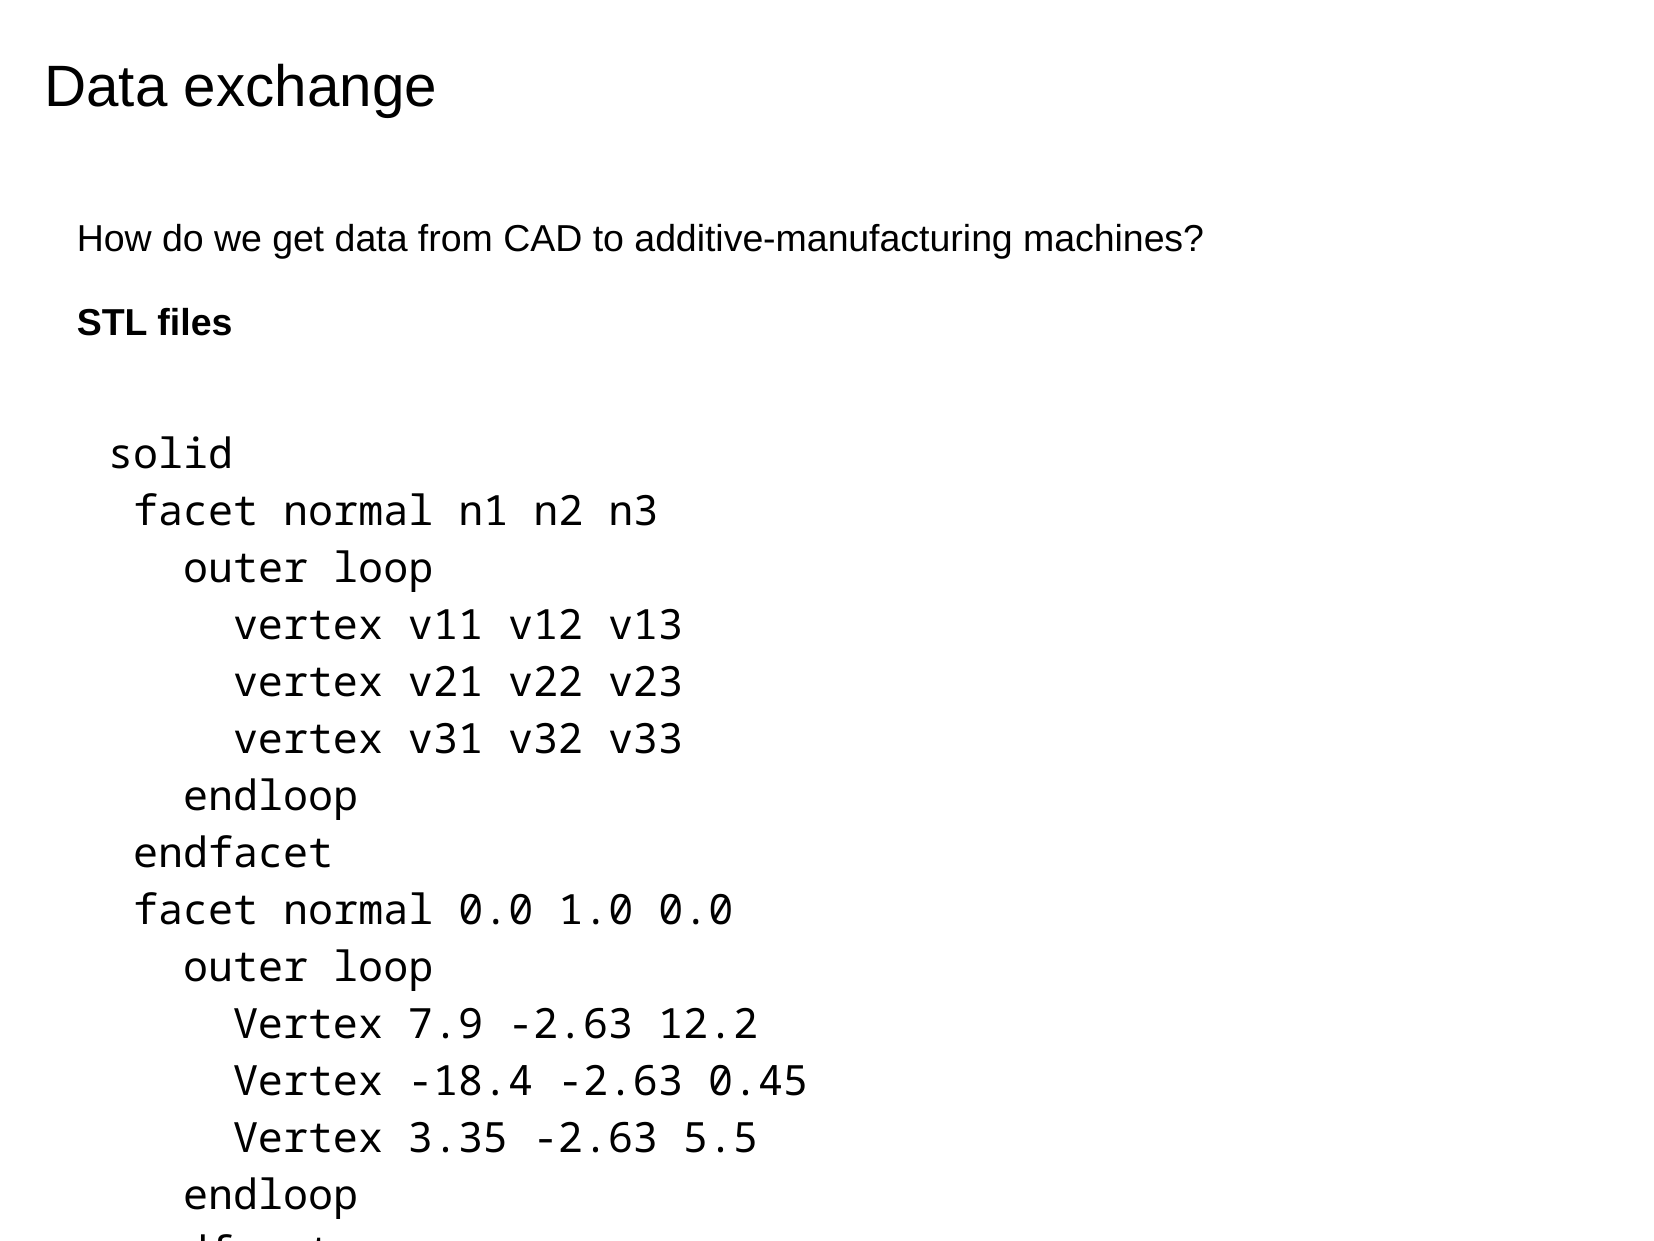

Data exchange
How do we get data from CAD to additive-manufacturing machines?
STL files
solid
 facet normal n1 n2 n3
 outer loop
 vertex v11 v12 v13
 vertex v21 v22 v23
 vertex v31 v32 v33
 endloop
 endfacet
 facet normal 0.0 1.0 0.0
 outer loop
 Vertex 7.9 -2.63 12.2
 Vertex -18.4 -2.63 0.45
 Vertex 3.35 -2.63 5.5
 endloop
 endfacet
endsolid